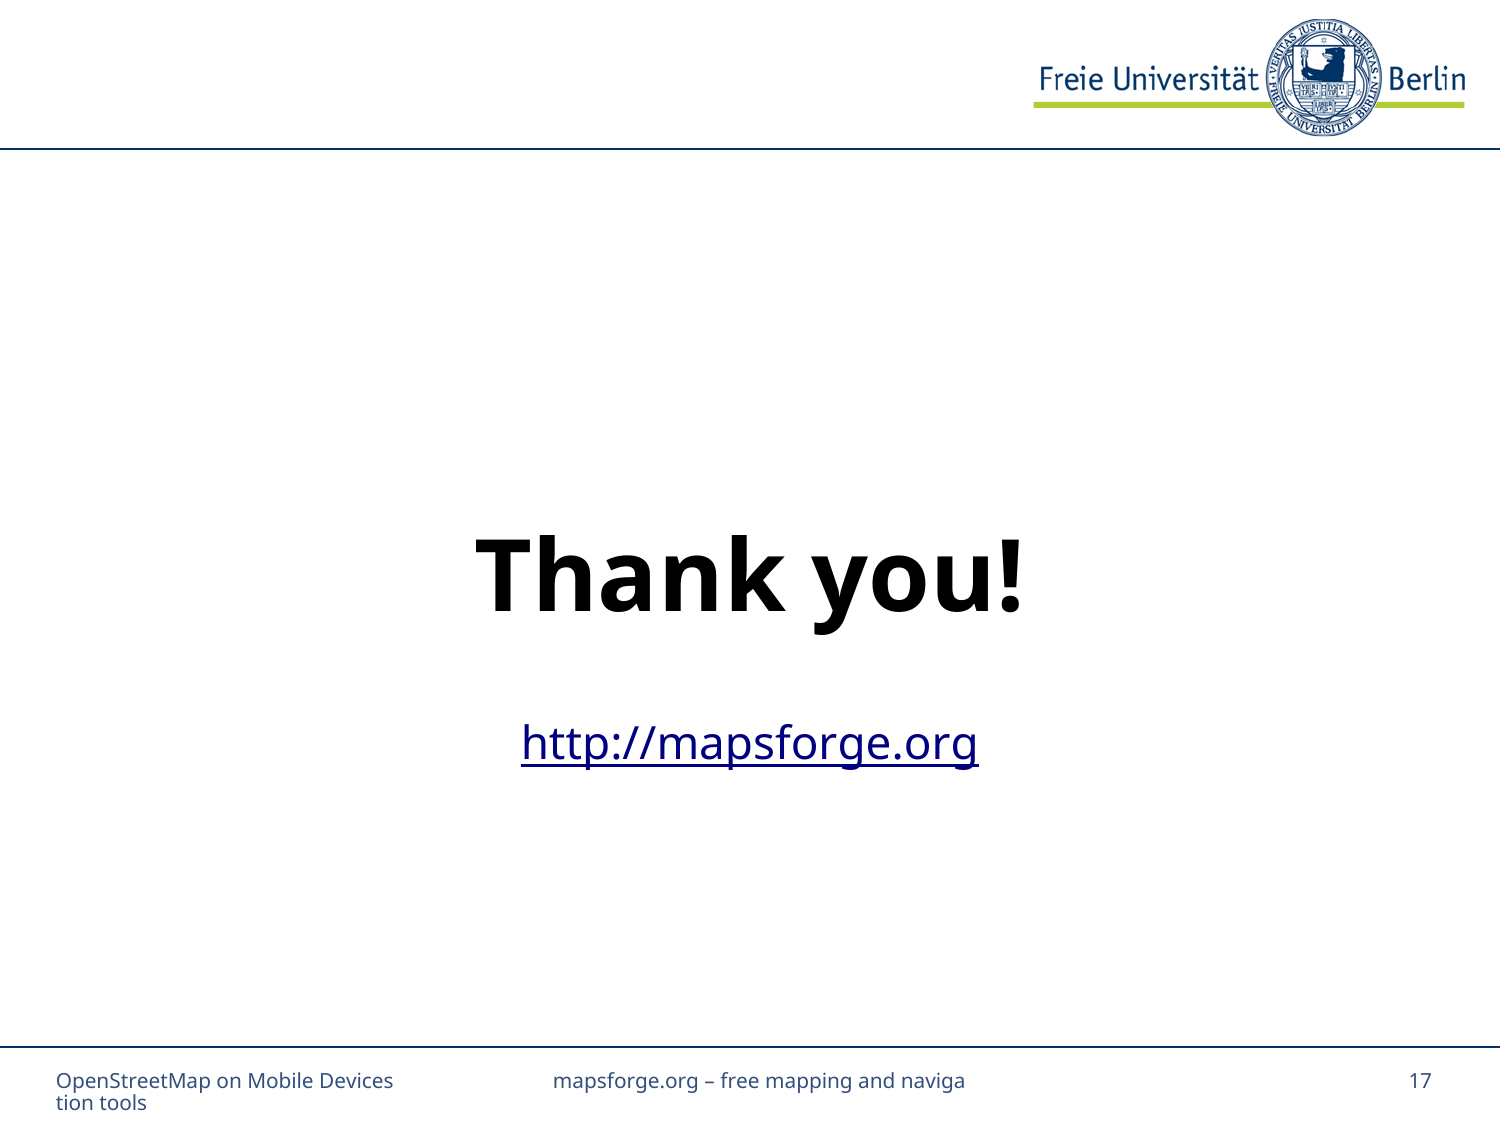

#
Thank you!
http://mapsforge.org
OpenStreetMap on Mobile Devices mapsforge.org – free mapping and navigation tools
17